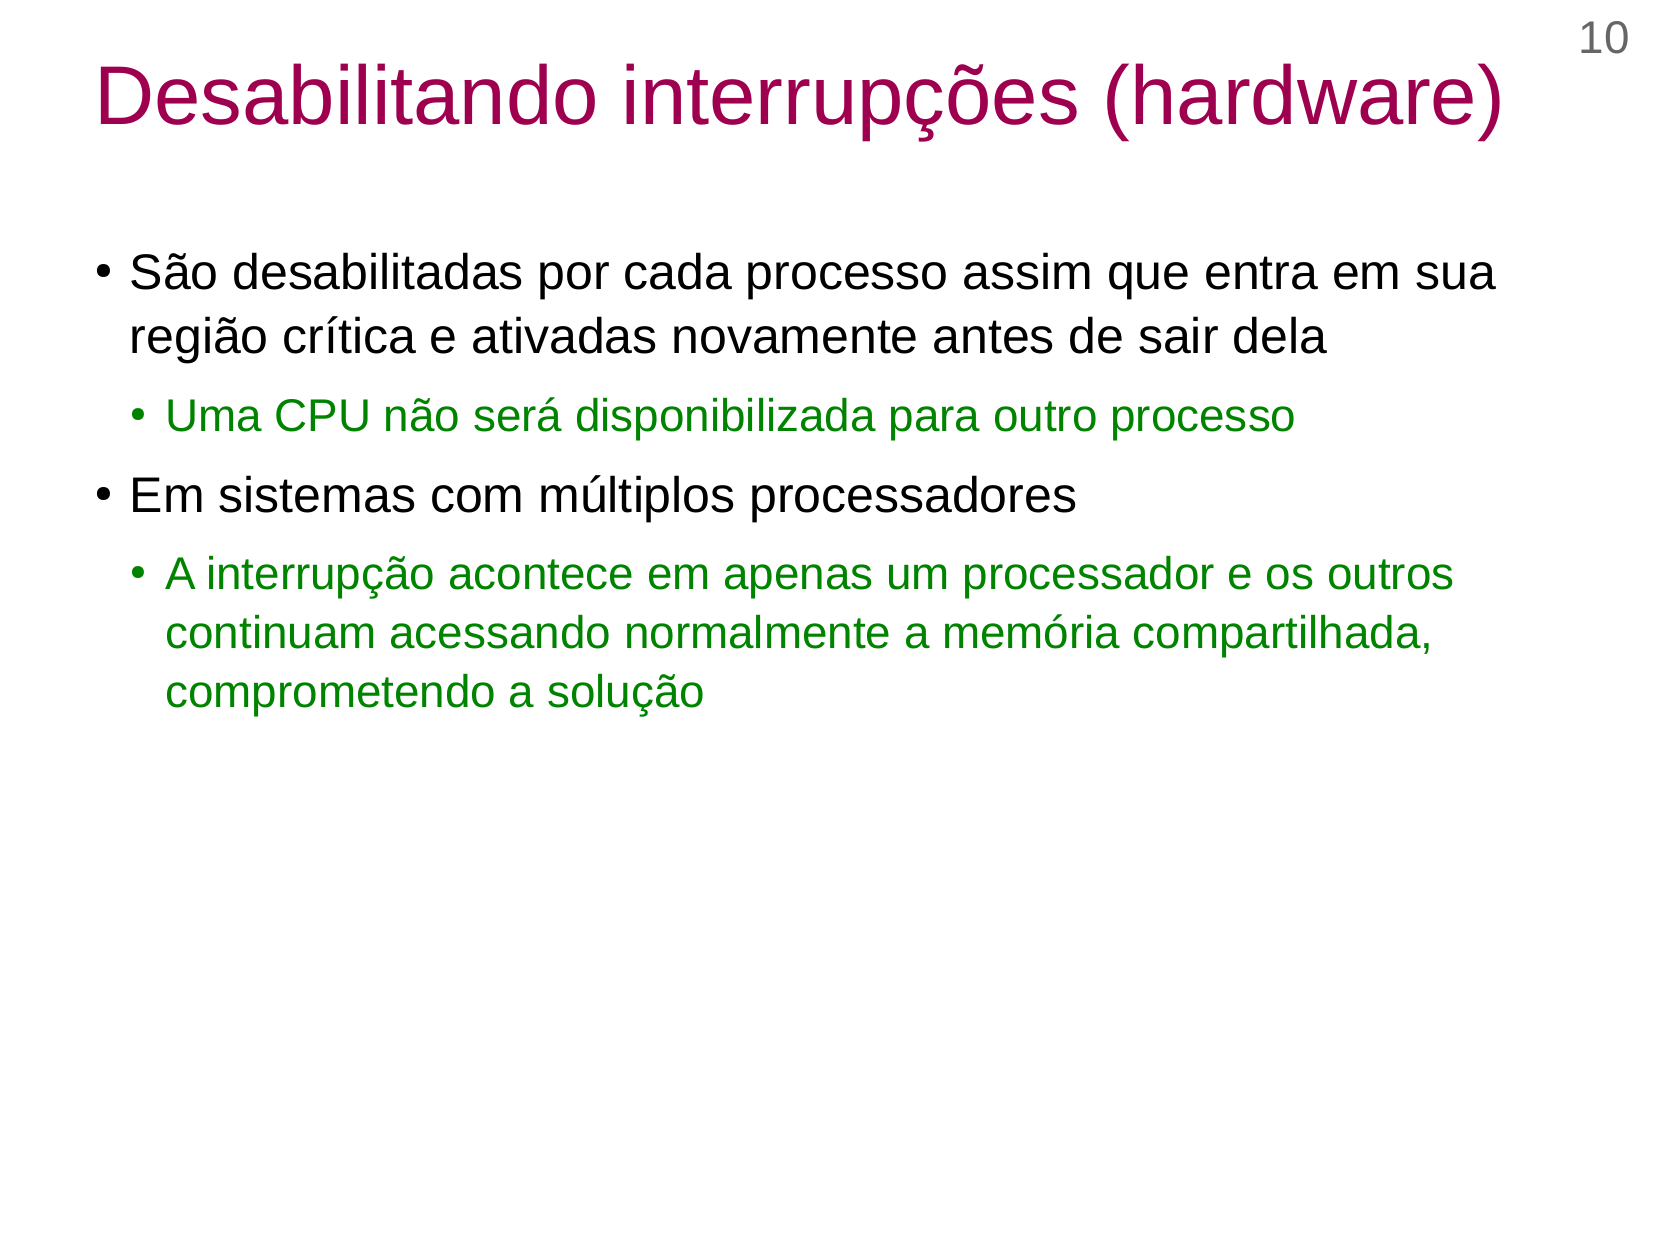

10
# Desabilitando interrupções (hardware)
São desabilitadas por cada processo assim que entra em sua região crítica e ativadas novamente antes de sair dela
Uma CPU não será disponibilizada para outro processo
Em sistemas com múltiplos processadores
A interrupção acontece em apenas um processador e os outros continuam acessando normalmente a memória compartilhada, comprometendo a solução